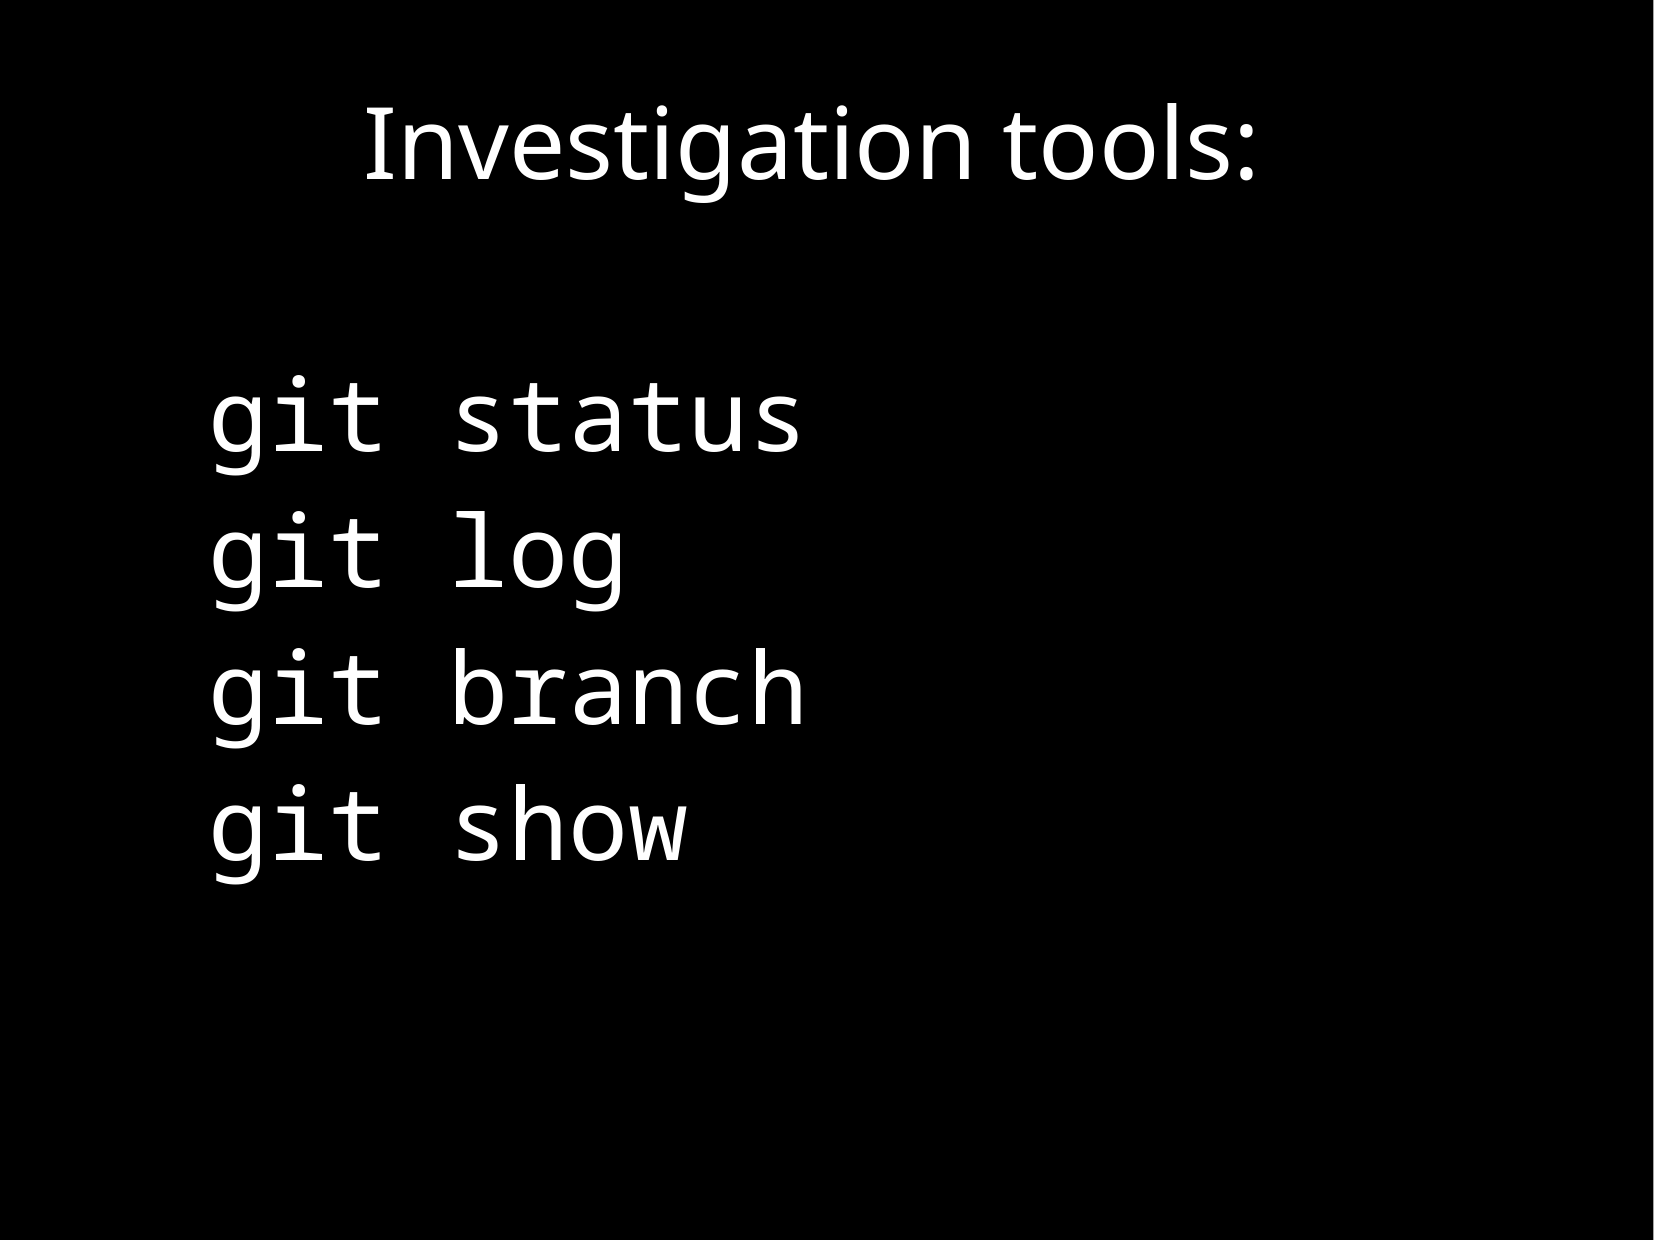

# Investigation tools:
 git status
 git log
 git branch
 git show